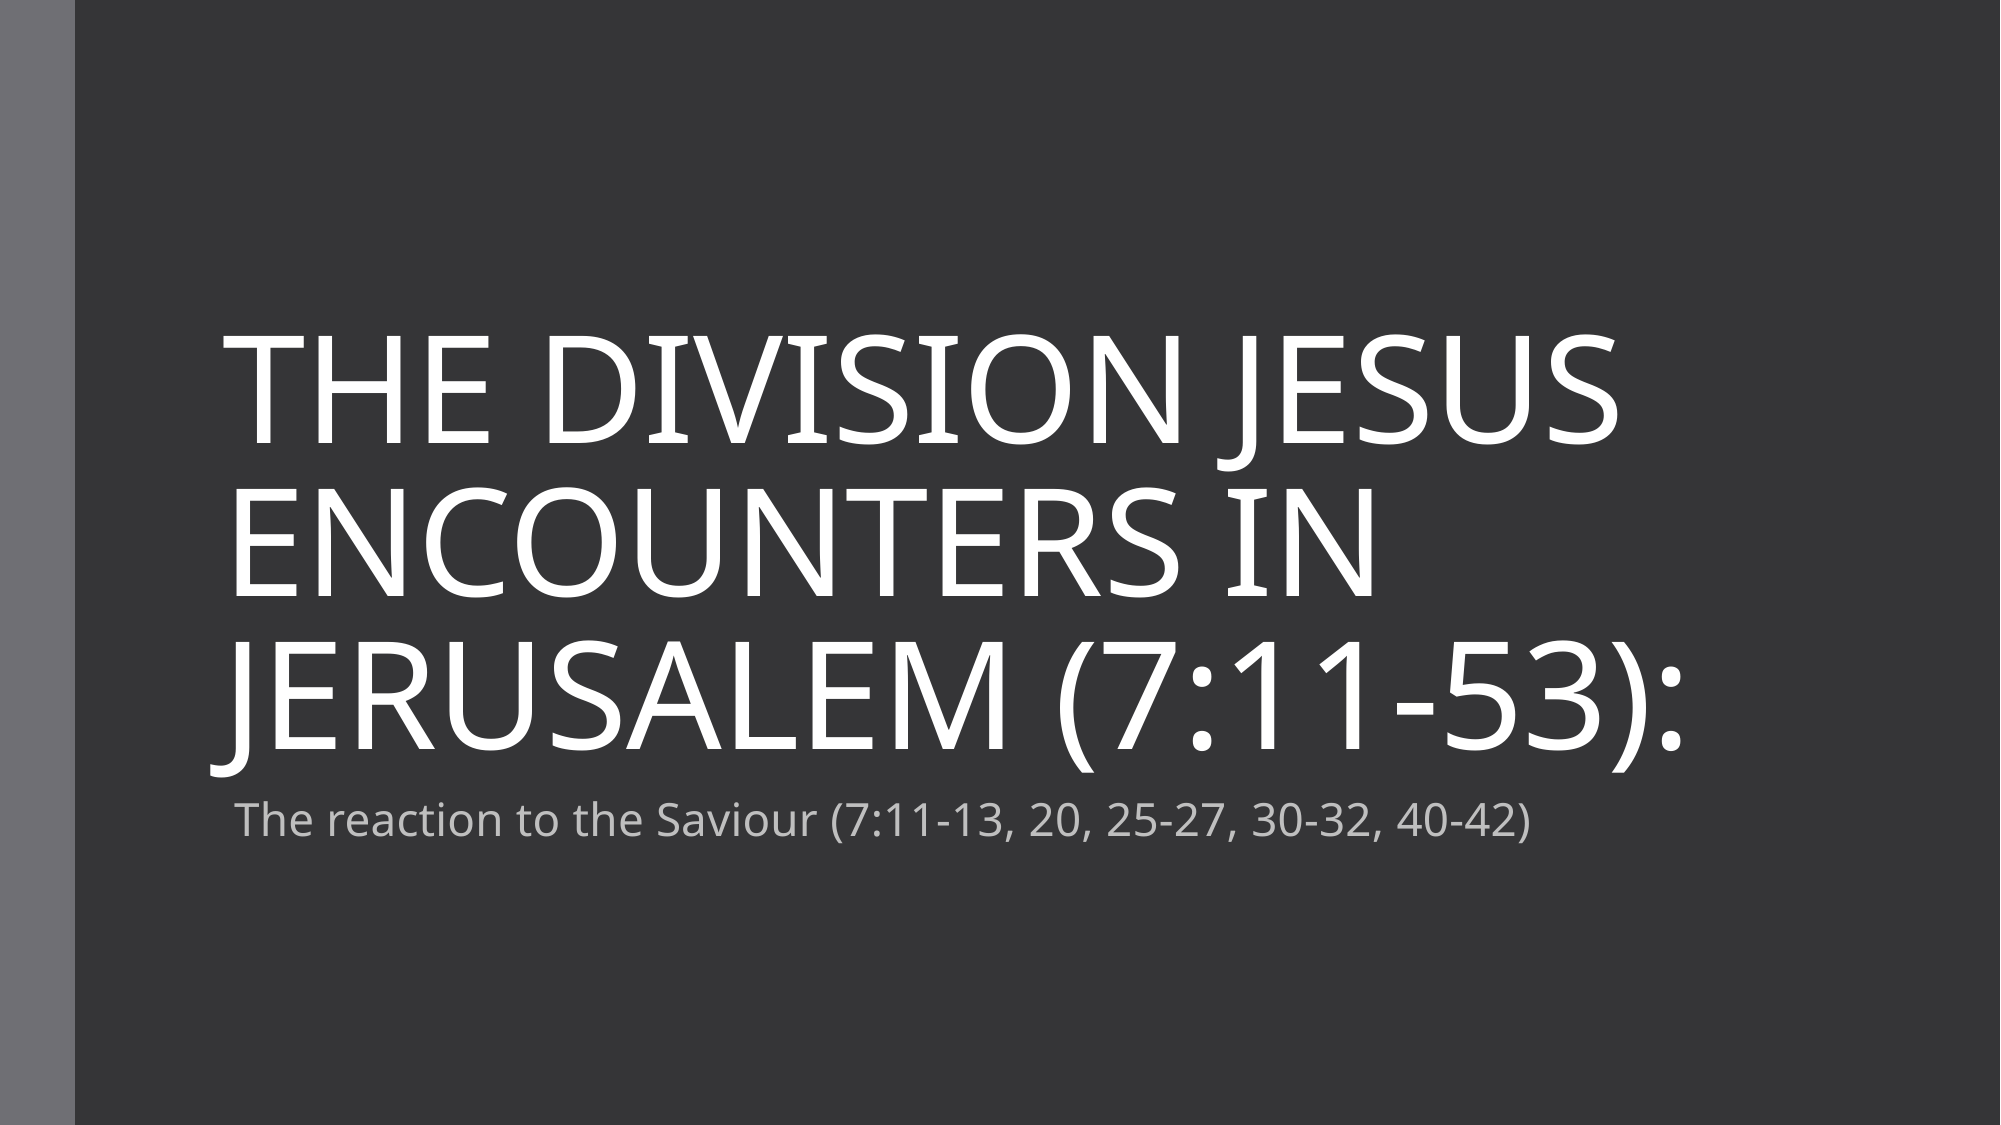

# THE DIVISION JESUS ENCOUNTERS IN JERUSALEM (7:11-53):
 The reaction to the Saviour (7:11-13, 20, 25-27, 30-32, 40-42)